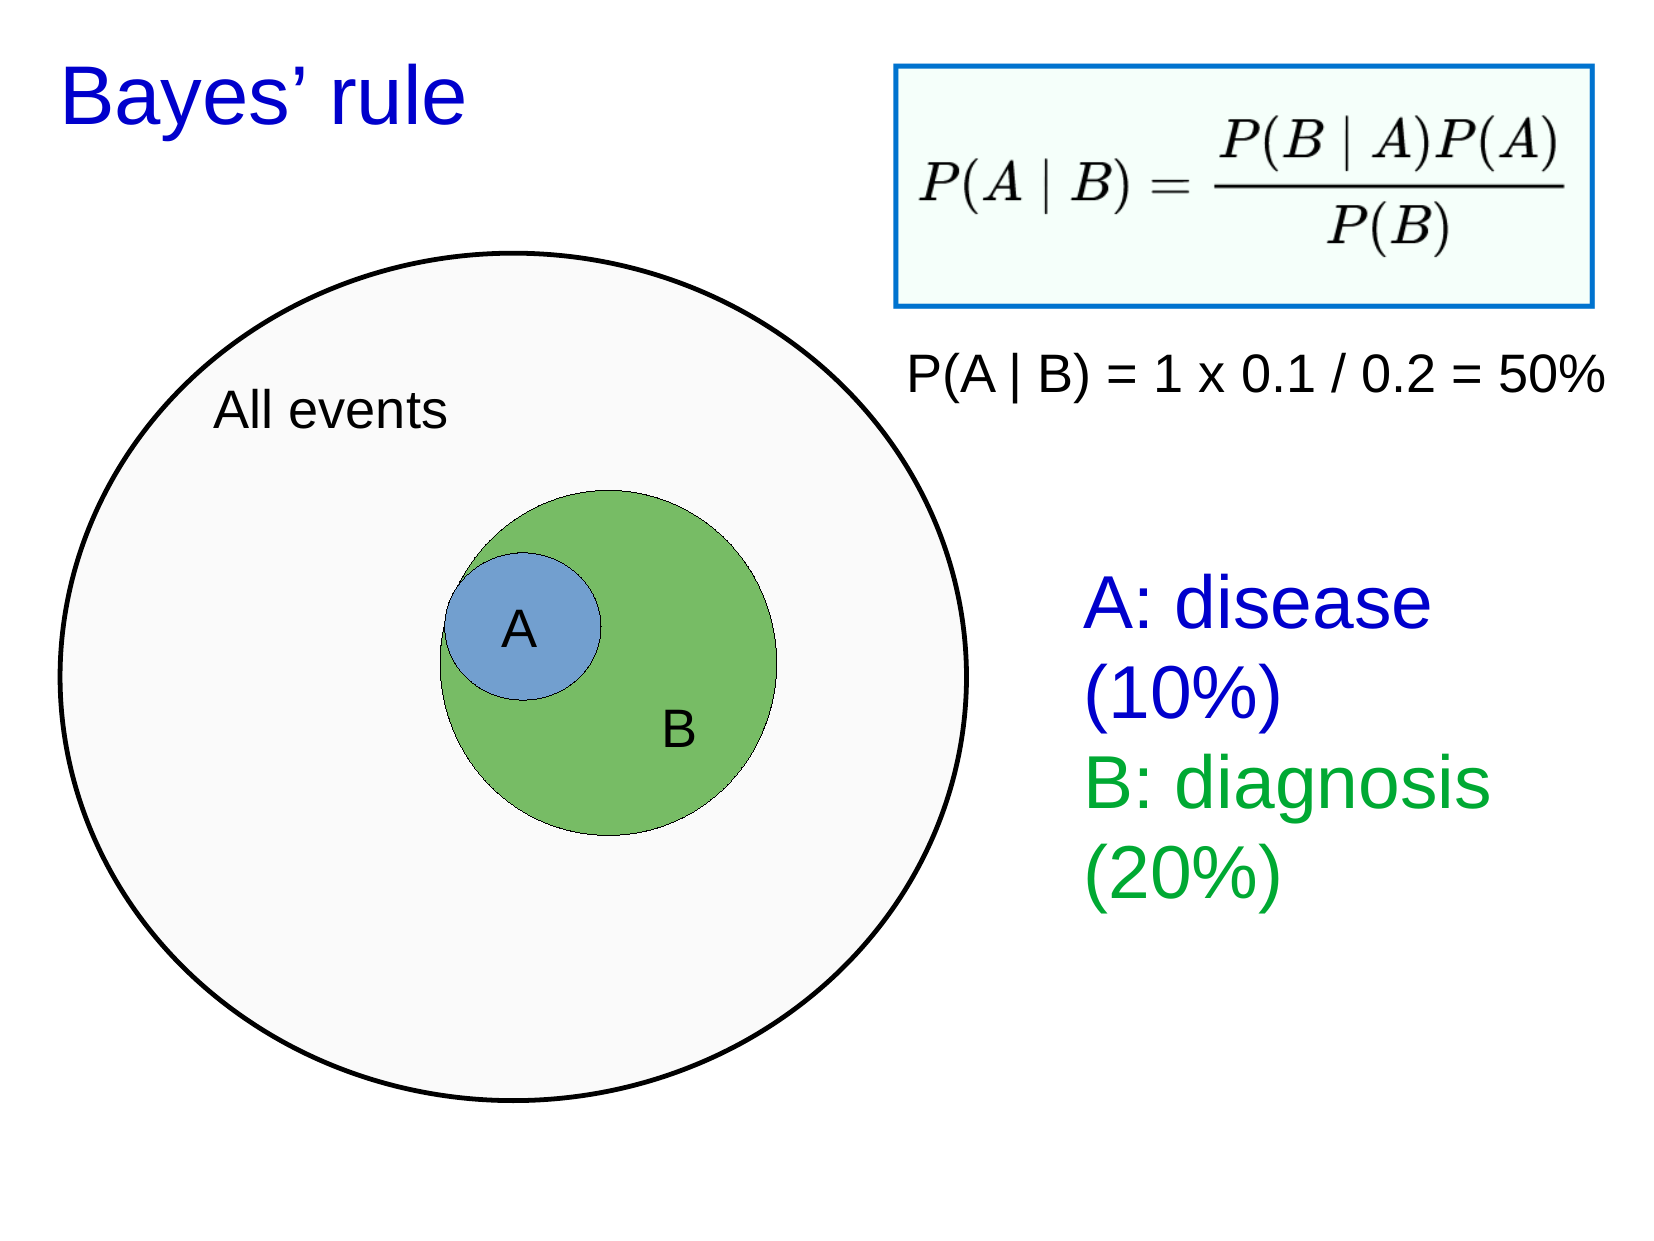

Bayes’ rule
P(A | B) = 1 x 0.1 / 0.2 = 50%
All events
A: disease (10%)
B: diagnosis (20%)
A
B